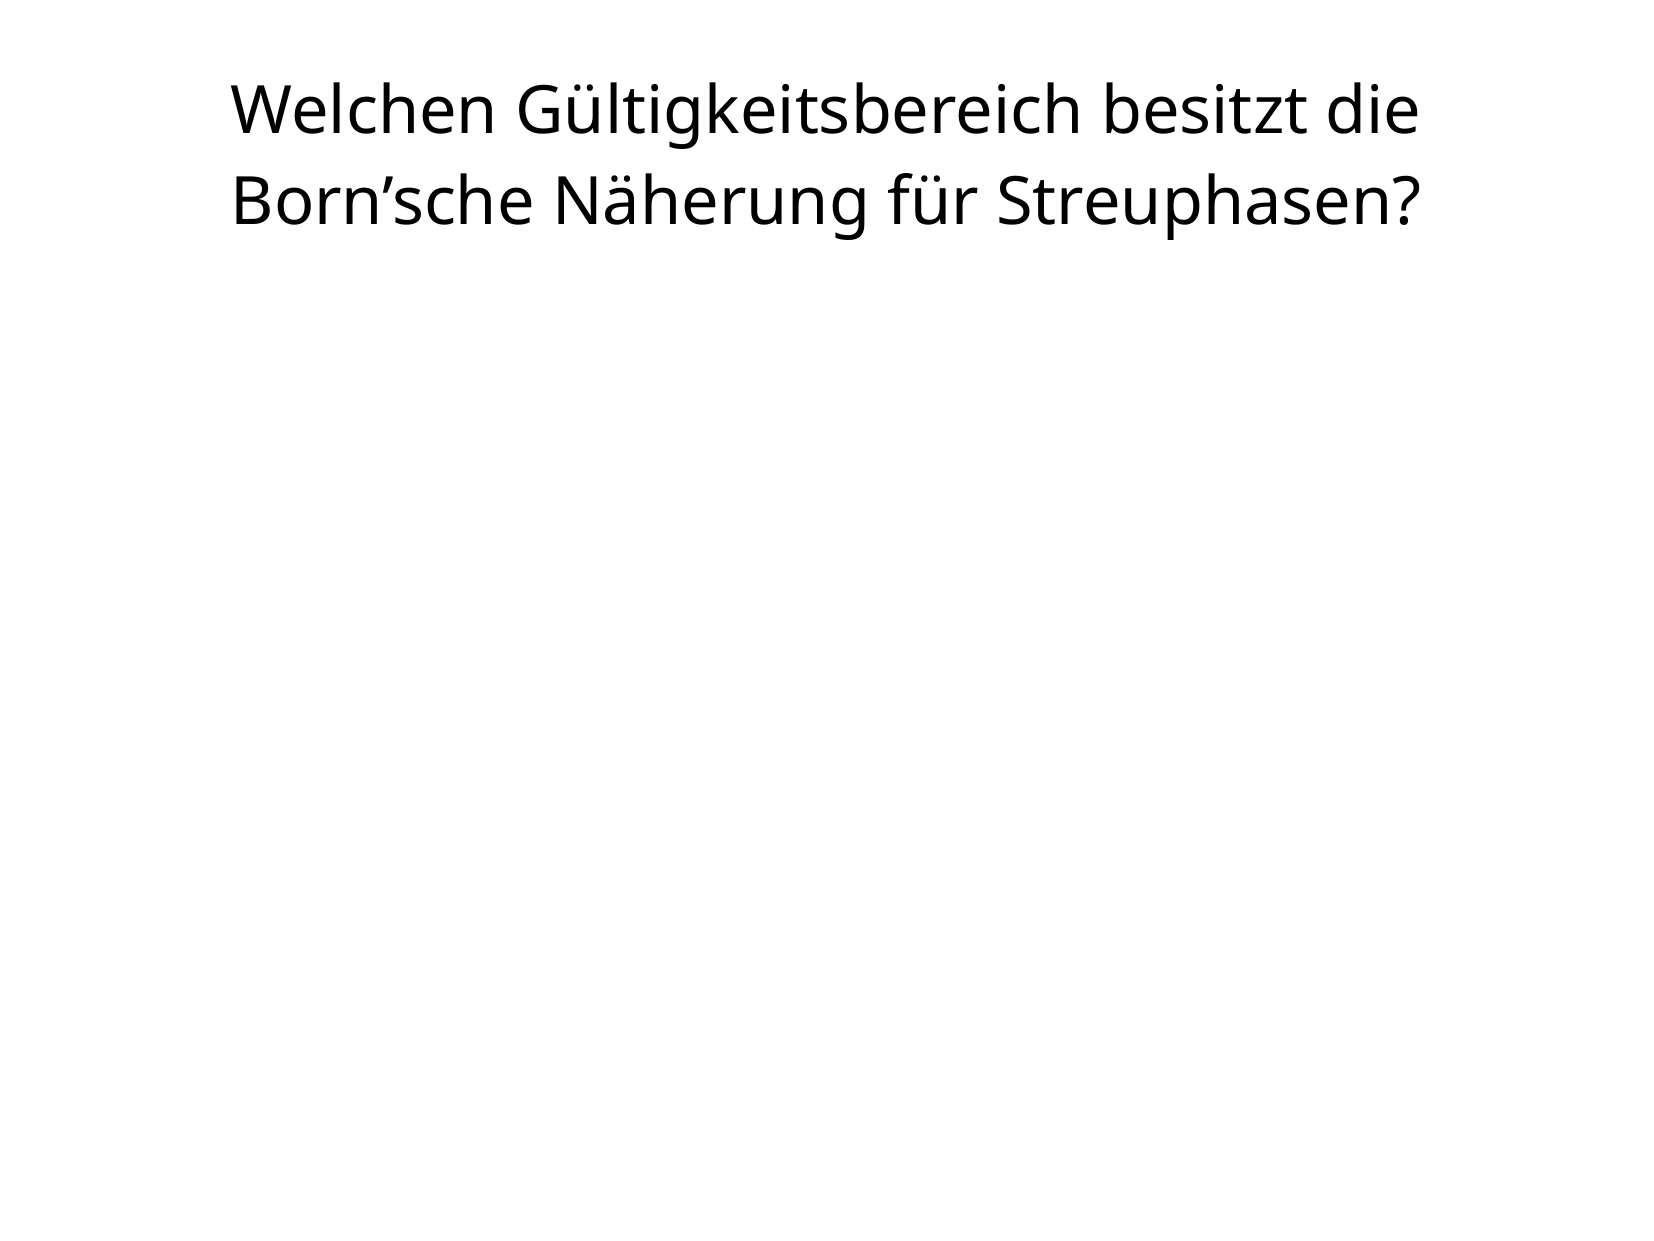

# Welchen Gültigkeitsbereich besitzt die Born’sche Näherung für Streuphasen?